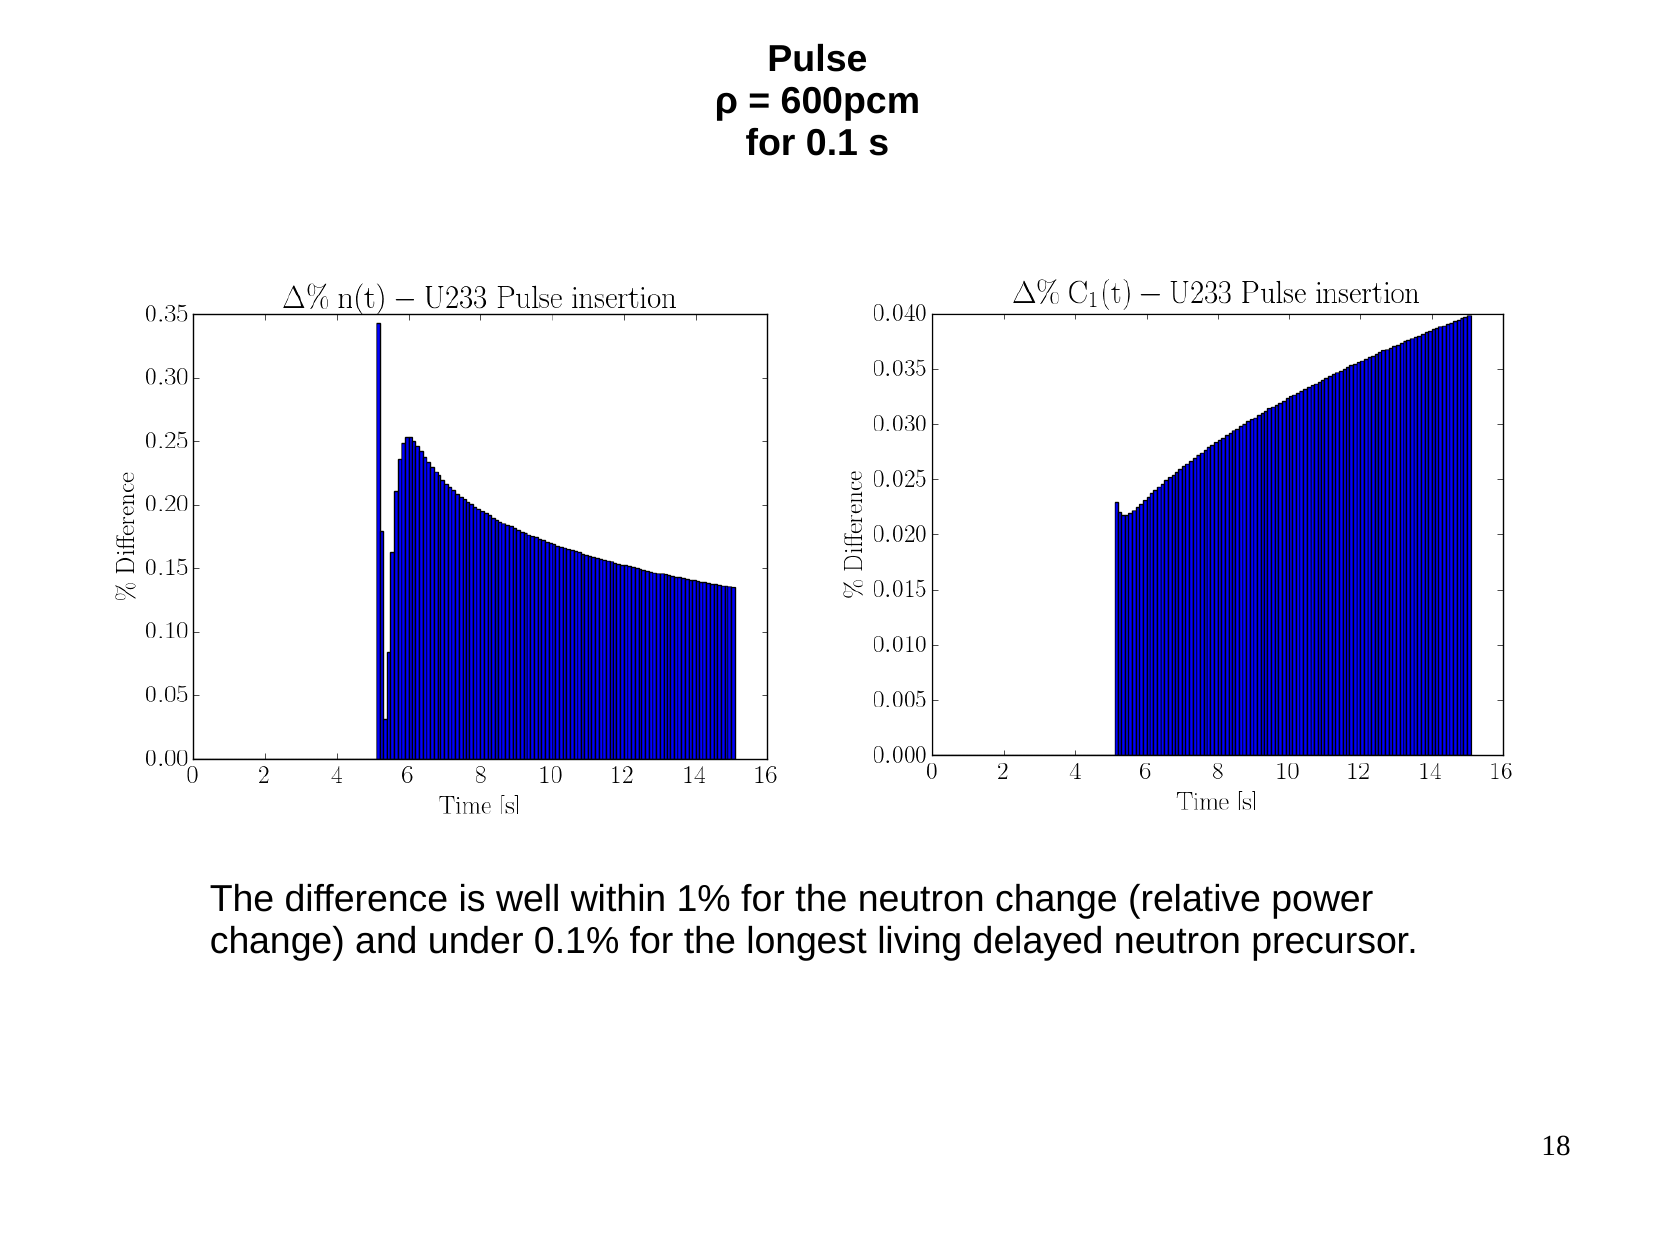

Pulse
ρ = 600pcm
for 0.1 s
The difference is well within 1% for the neutron change (relative power change) and under 0.1% for the longest living delayed neutron precursor.
18